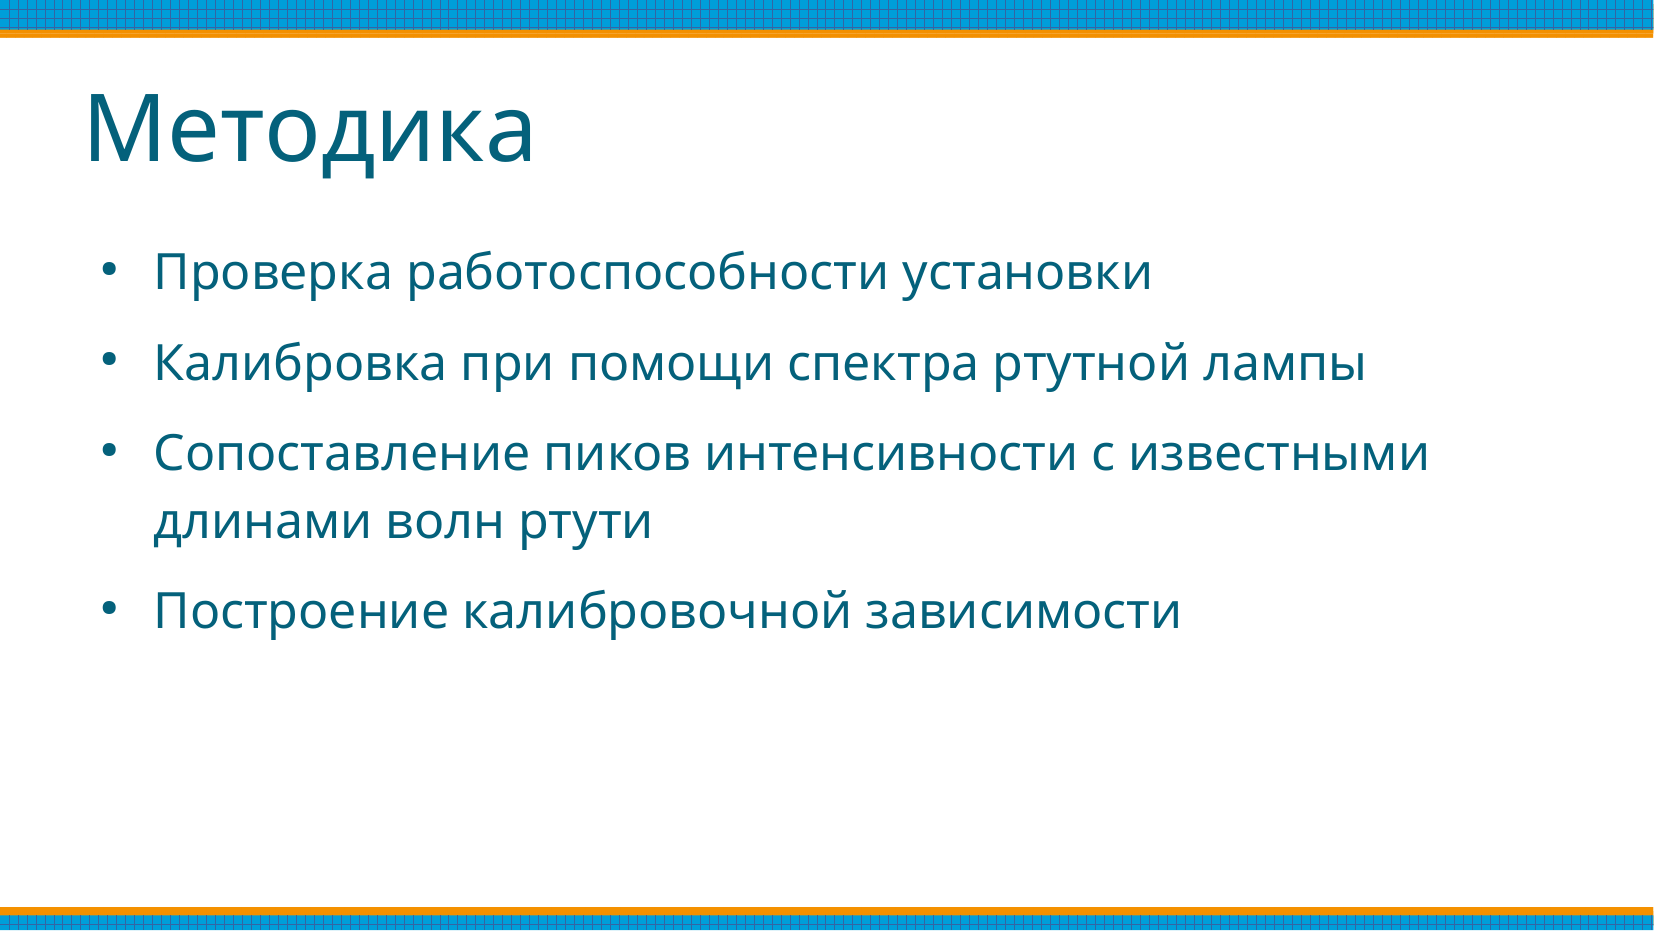

# Методика
Проверка работоспособности установки
Калибровка при помощи спектра ртутной лампы
Сопоставление пиков интенсивности с известными длинами волн ртути
Построение калибровочной зависимости